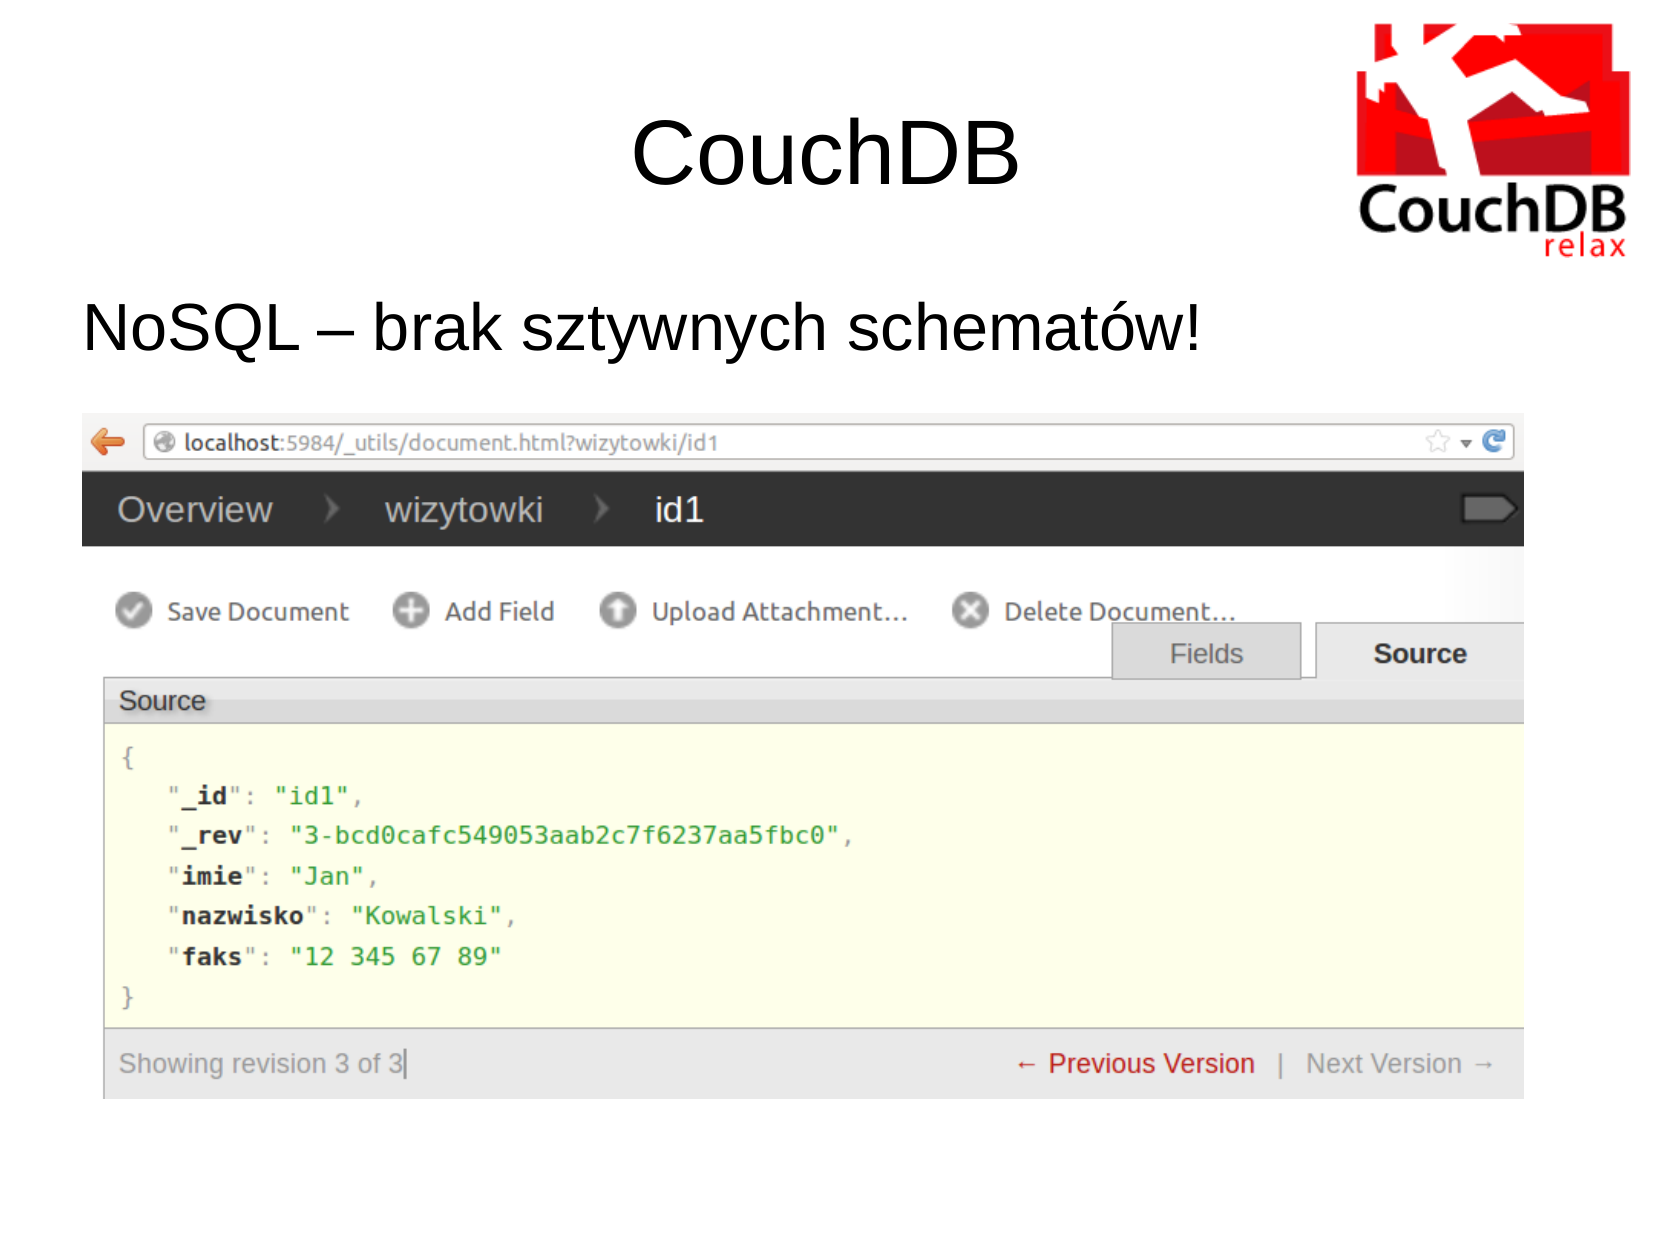

# CouchDB
NoSQL – brak sztywnych schematów!